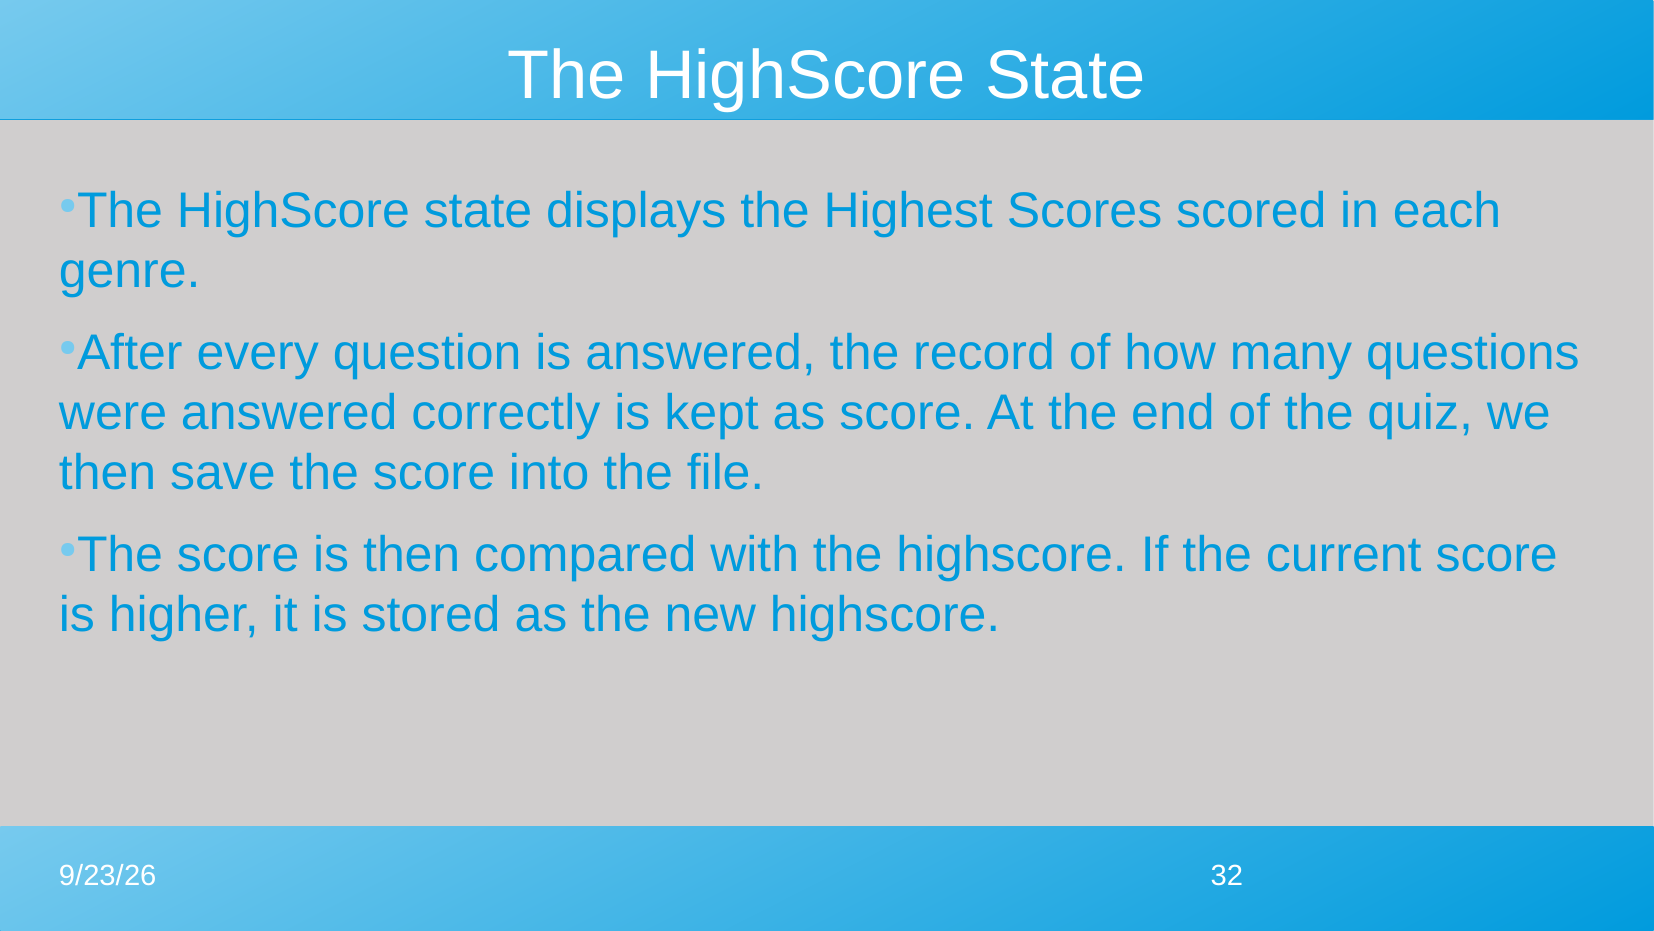

# The HighScore State
The HighScore state displays the Highest Scores scored in each genre.
After every question is answered, the record of how many questions were answered correctly is kept as score. At the end of the quiz, we then save the score into the file.
The score is then compared with the highscore. If the current score is higher, it is stored as the new highscore.